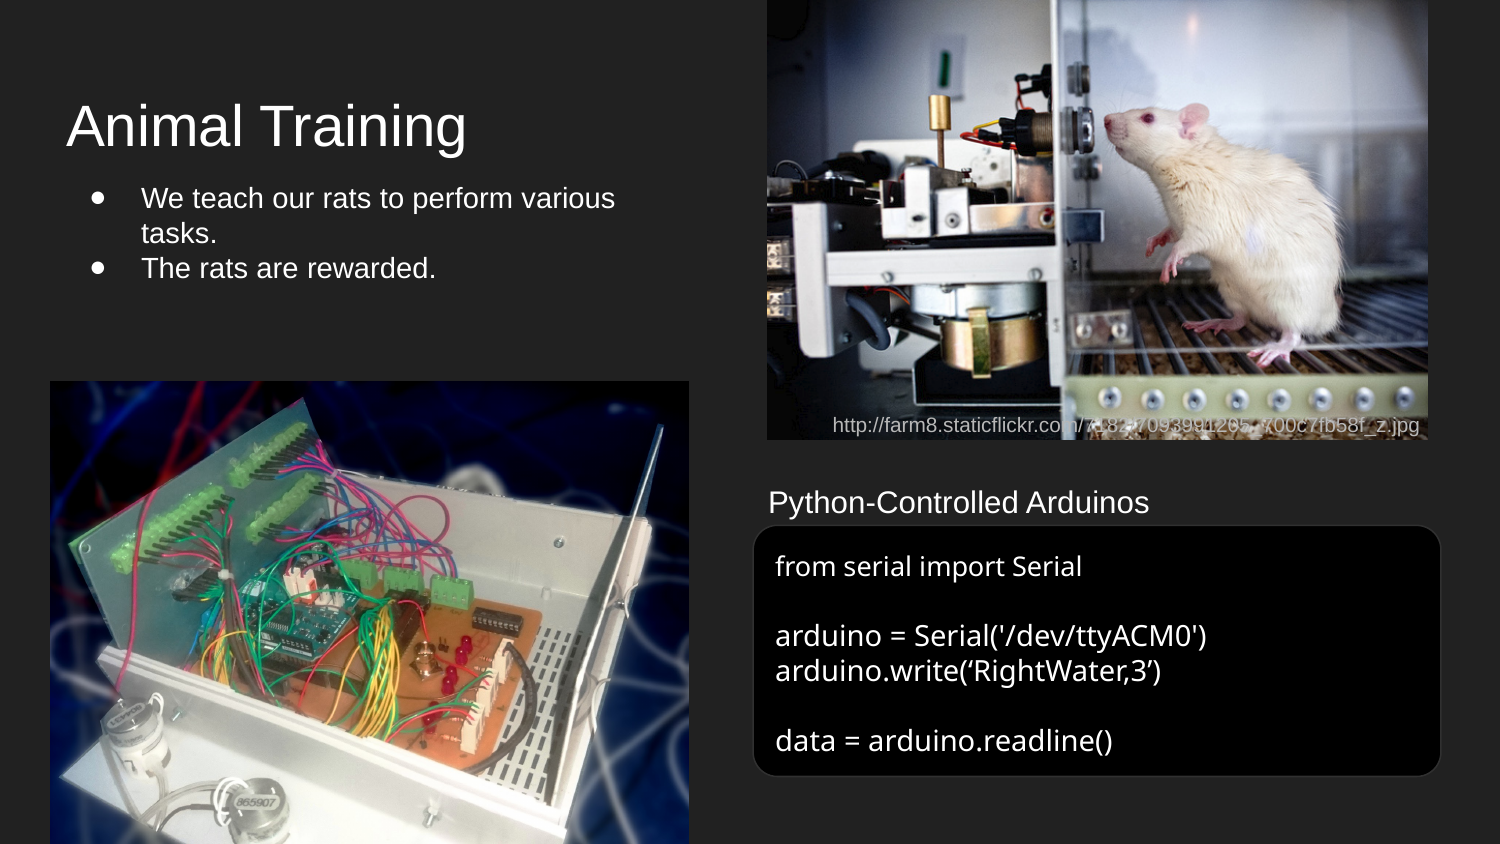

# Animal Training
We teach our rats to perform various tasks.
The rats are rewarded.
http://farm8.staticflickr.com/7182/7093991205_700c7fb58f_z.jpg
Python-Controlled Arduinos
from serial import Serial
arduino = Serial('/dev/ttyACM0')
arduino.write(‘RightWater,3’)
data = arduino.readline()